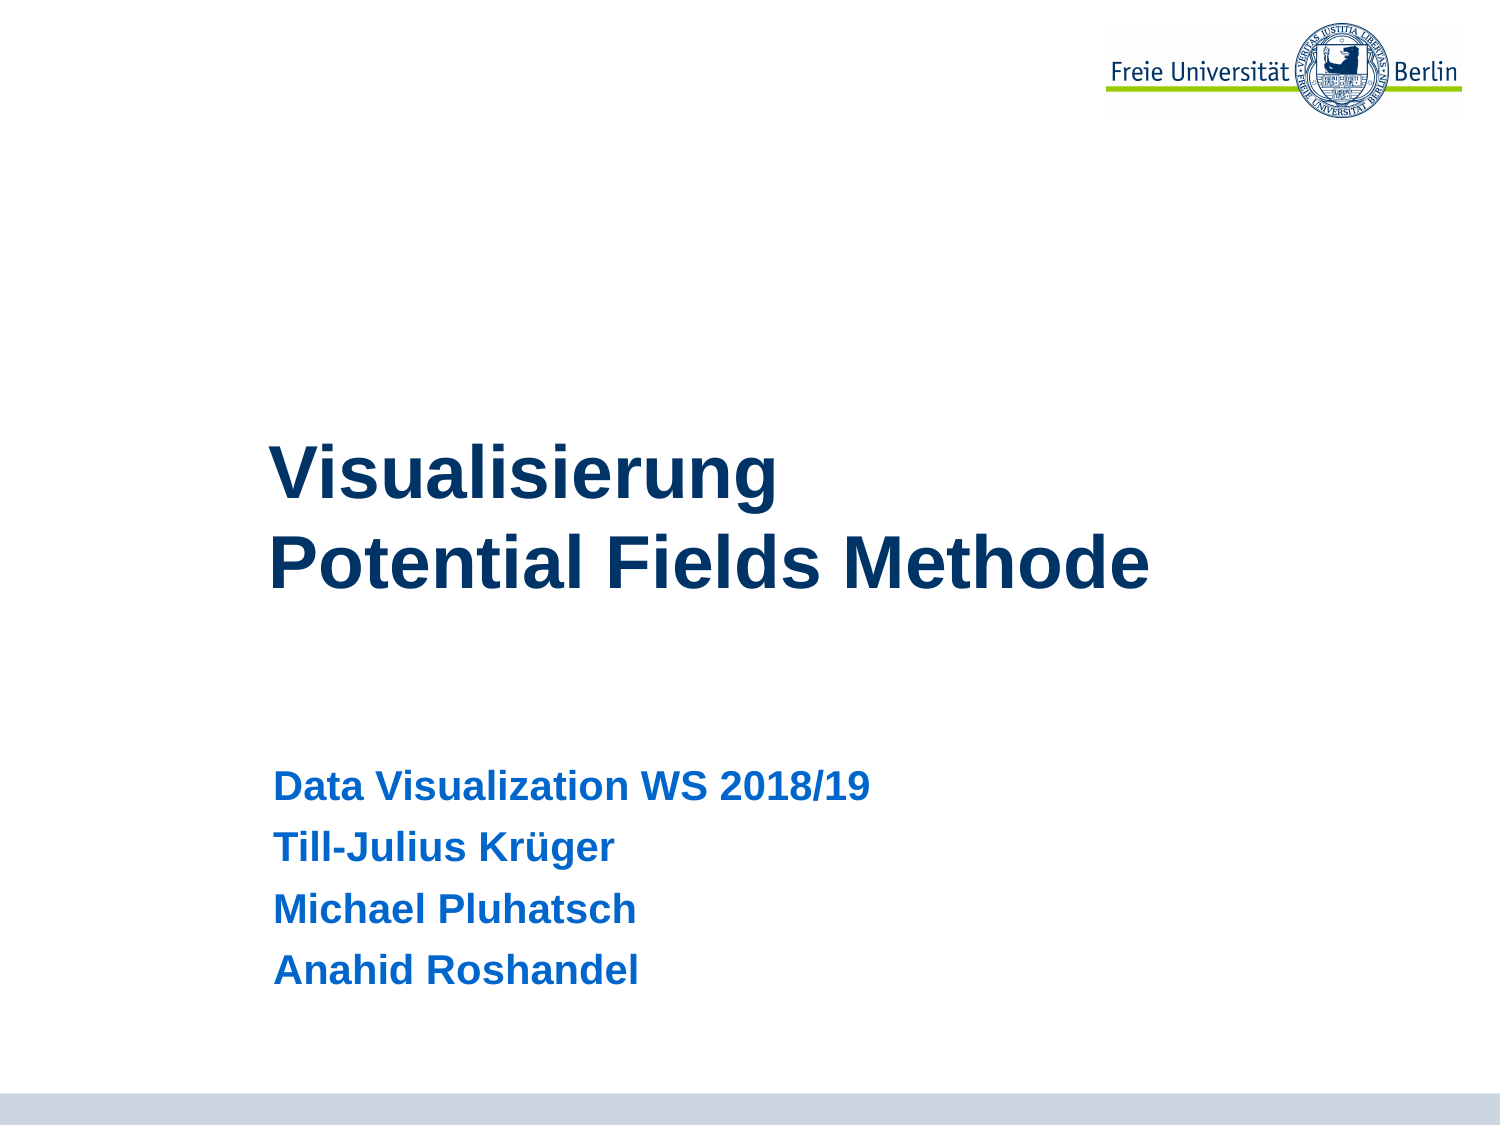

# Visualisierung Potential Fields Methode
Data Visualization WS 2018/19
Till-Julius Krüger
Michael Pluhatsch
Anahid Roshandel